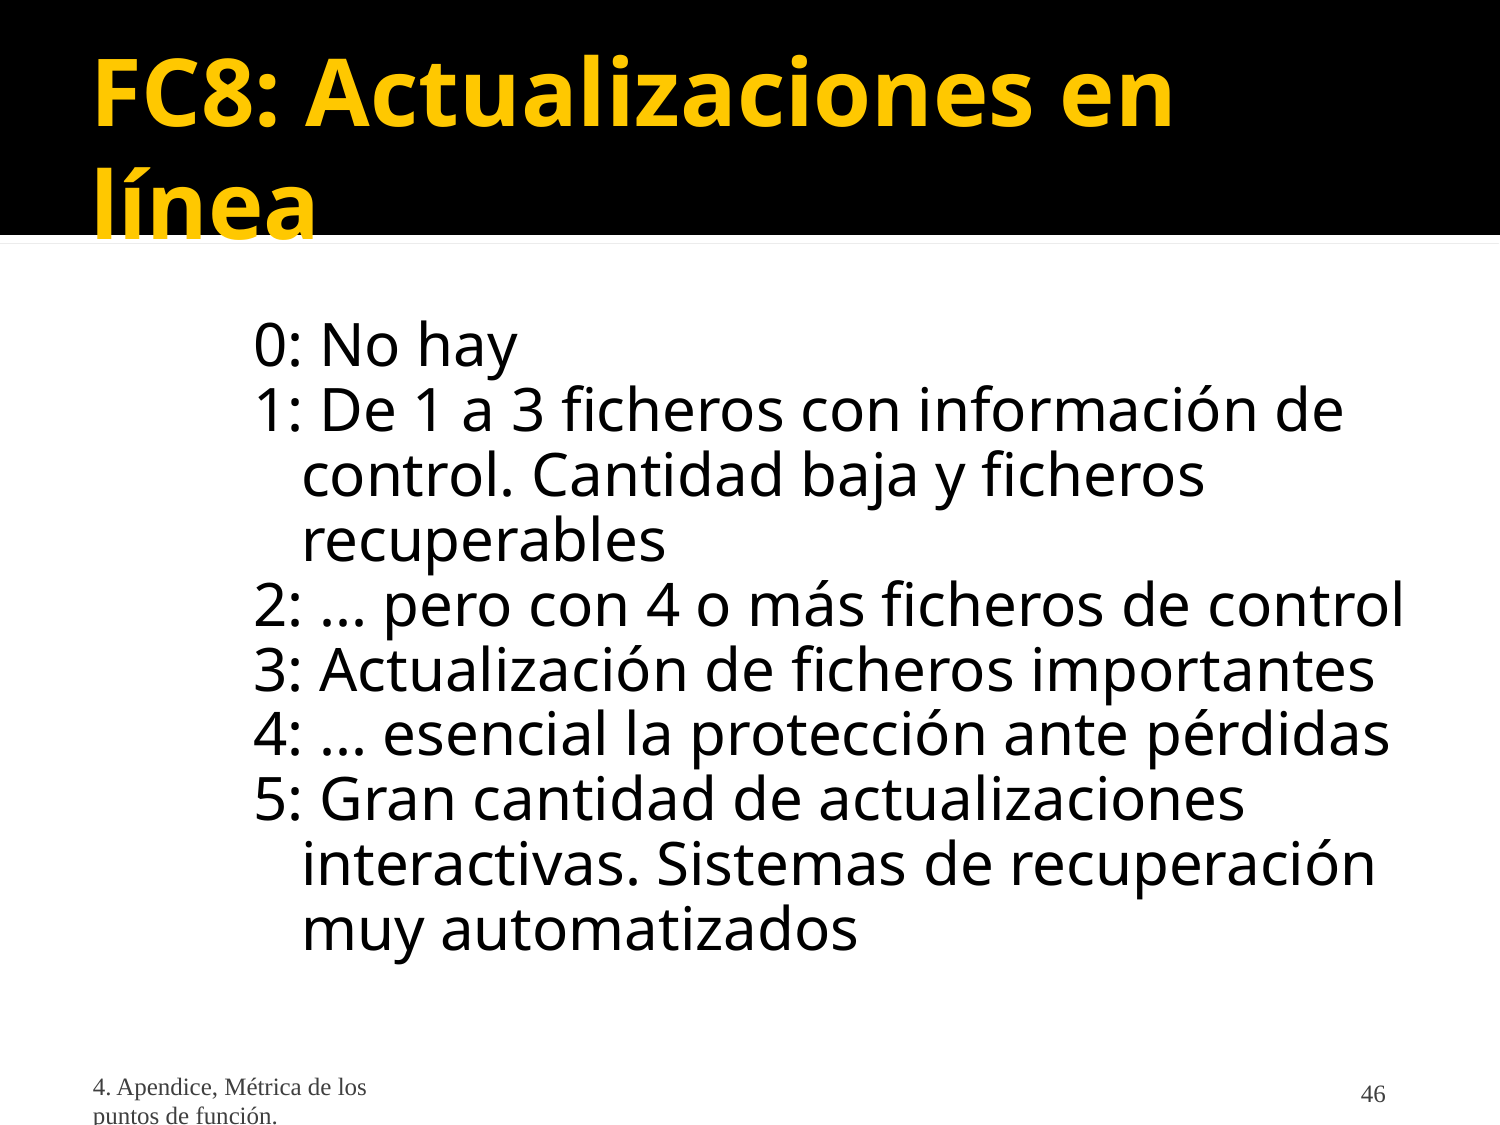

# FC8: Actualizaciones en línea
0: No hay
1: De 1 a 3 ficheros con información de control. Cantidad baja y ficheros recuperables
2: ... pero con 4 o más ficheros de control
3: Actualización de ficheros importantes
4: ... esencial la protección ante pérdidas
5: Gran cantidad de actualizaciones interactivas. Sistemas de recuperación muy automatizados
4. Apendice, Métrica de los puntos de función.
46